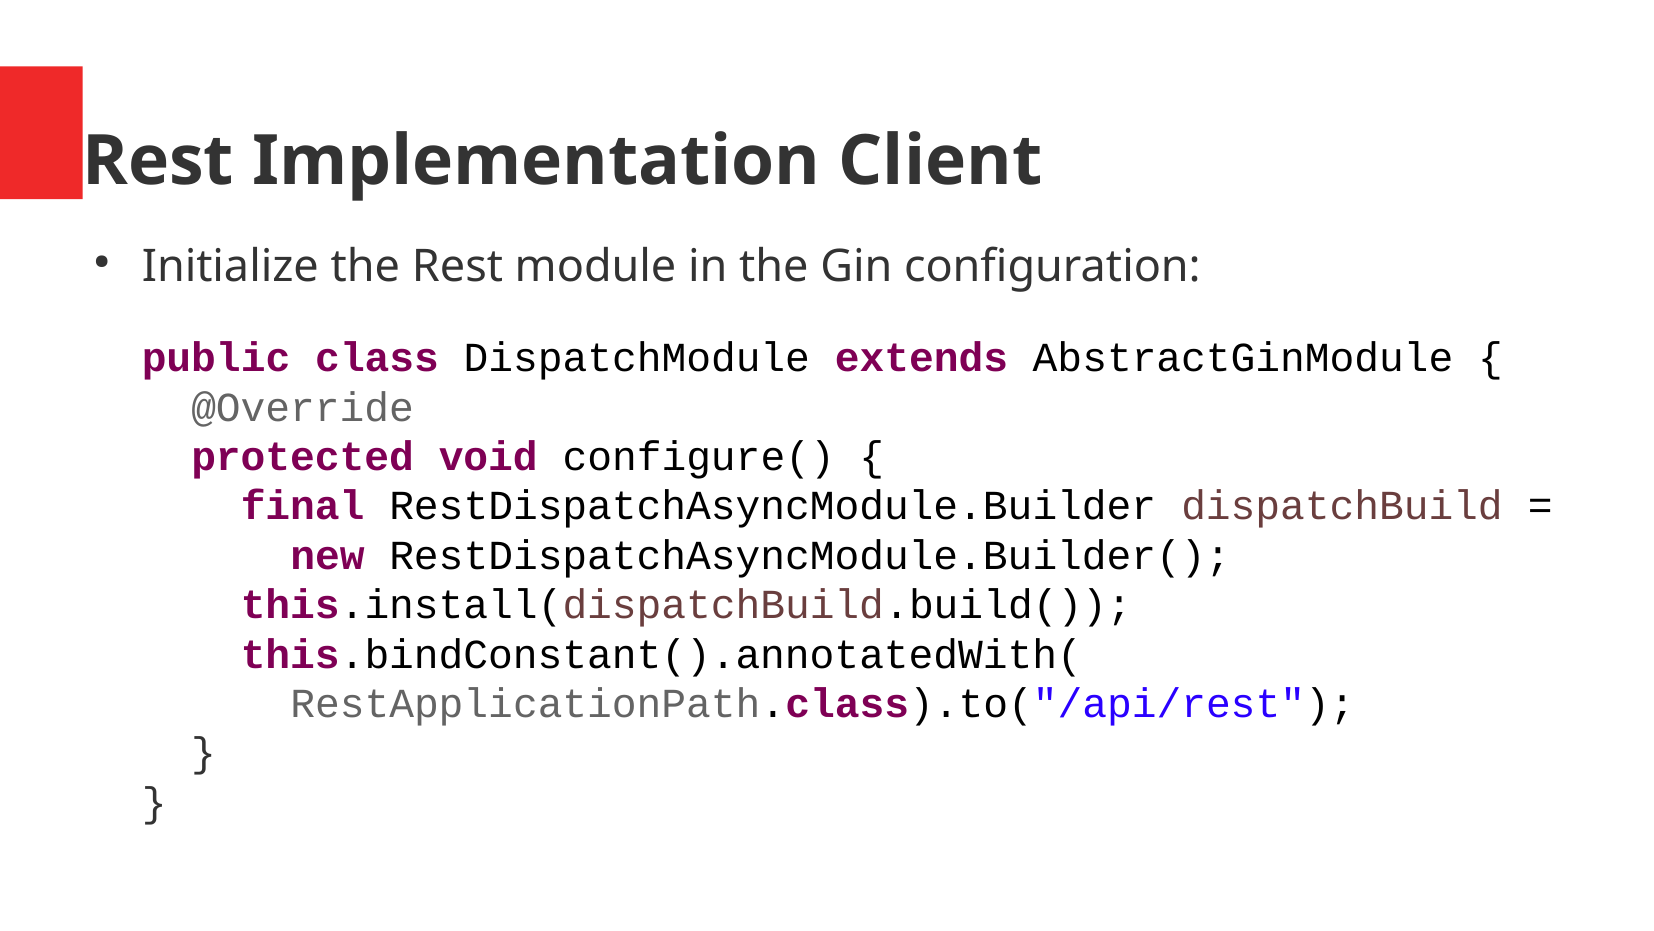

# Rest Implementation Client
Initialize the Rest module in the Gin configuration:
public class DispatchModule extends AbstractGinModule {
 @Override
 protected void configure() {
 final RestDispatchAsyncModule.Builder dispatchBuild =
 new RestDispatchAsyncModule.Builder();
 this.install(dispatchBuild.build());
 this.bindConstant().annotatedWith(
 RestApplicationPath.class).to("/api/rest");
 }
}